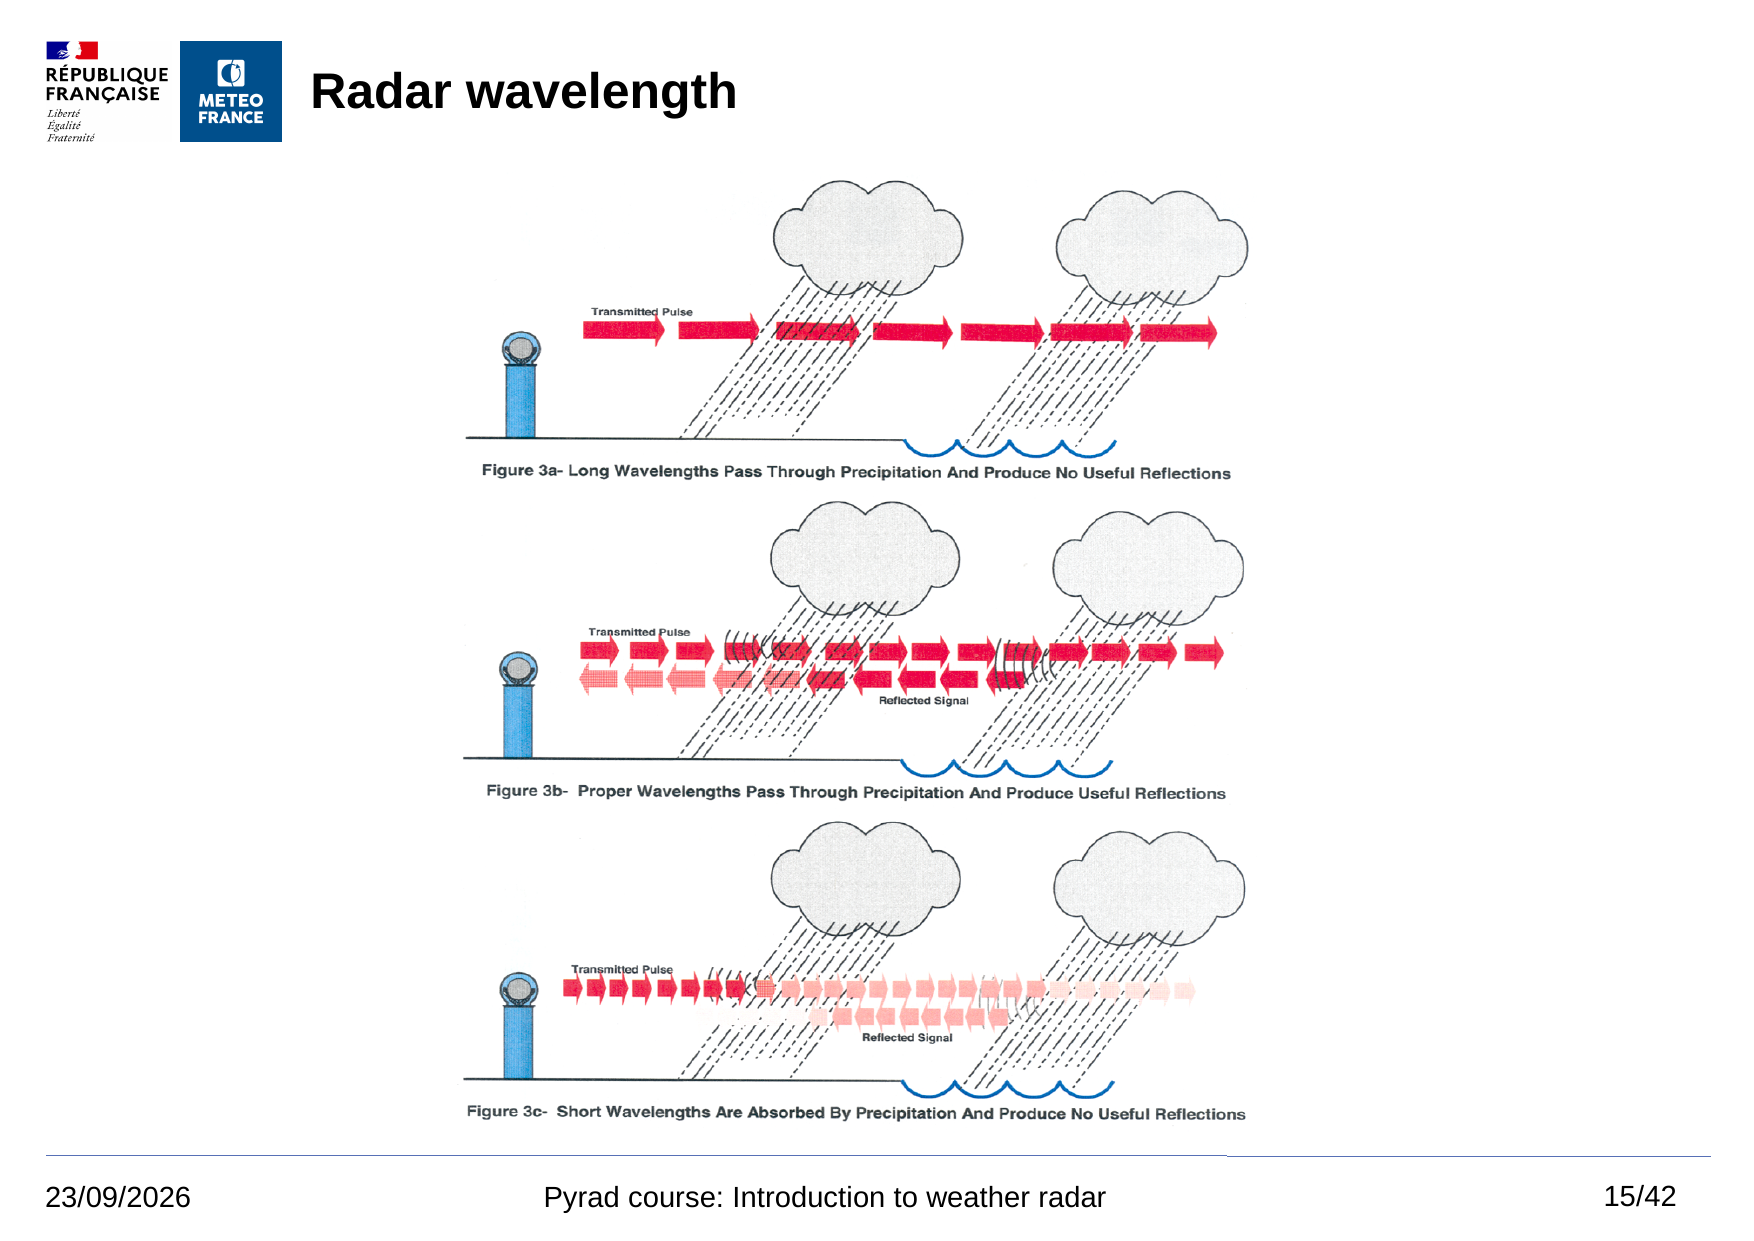

# Radar wavelength
15
Pyrad course: Introduction to weather radar